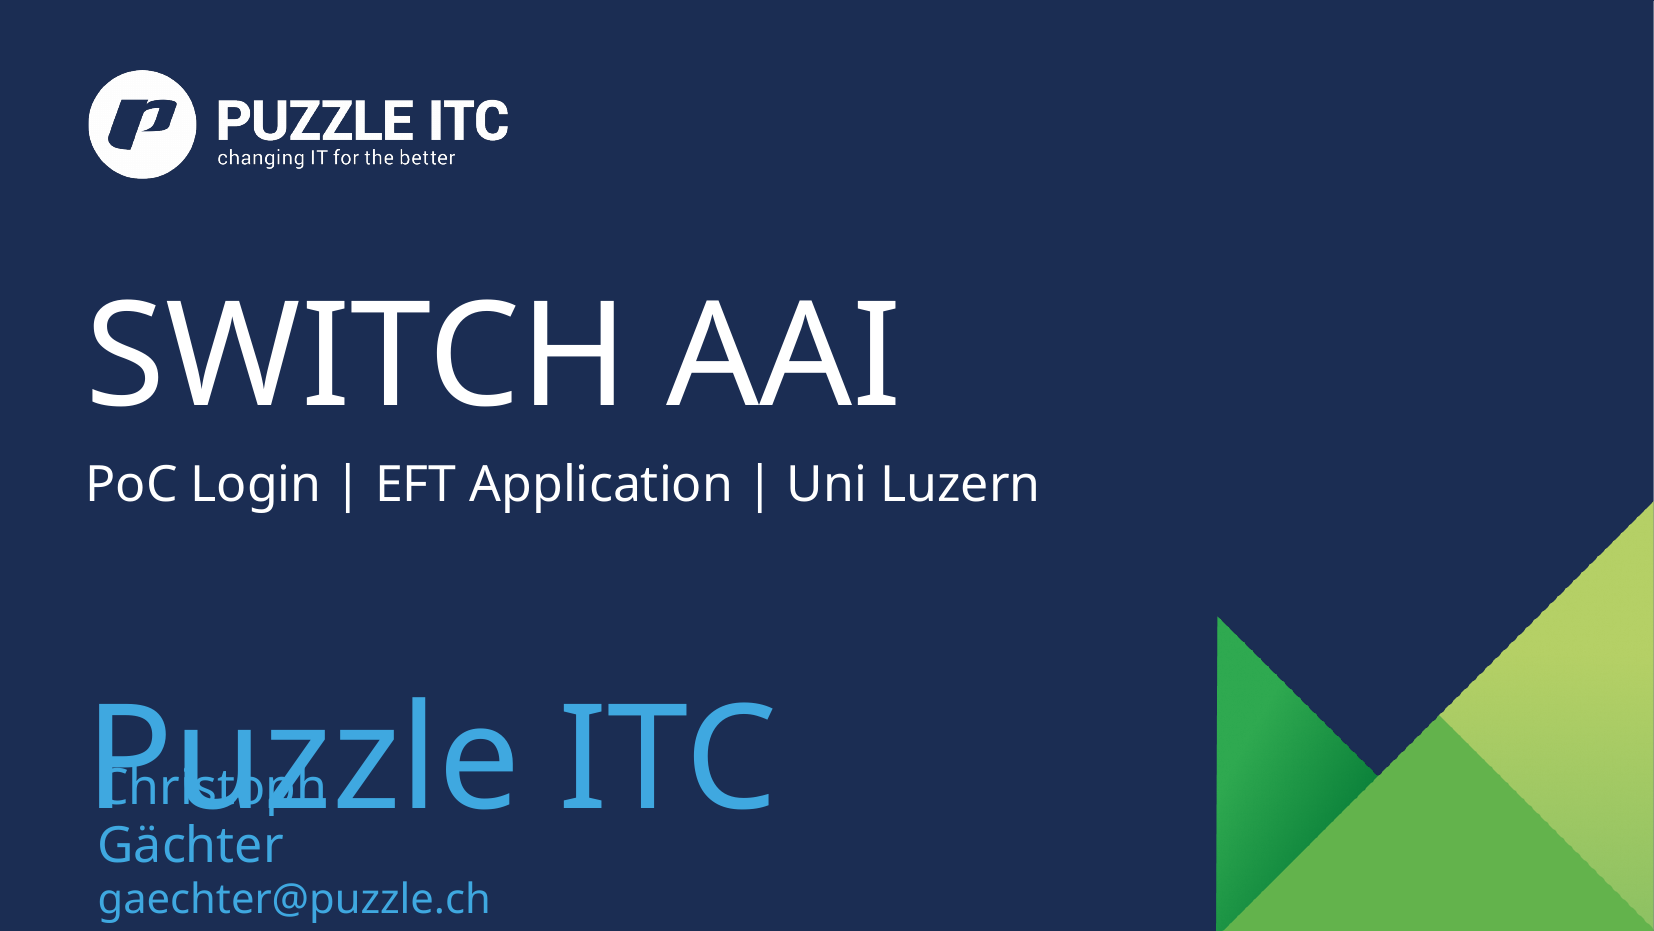

SWITCH AAI
PoC Login | EFT Application | Uni Luzern
Puzzle ITC
Christoph Gächter
gaechter@puzzle.ch